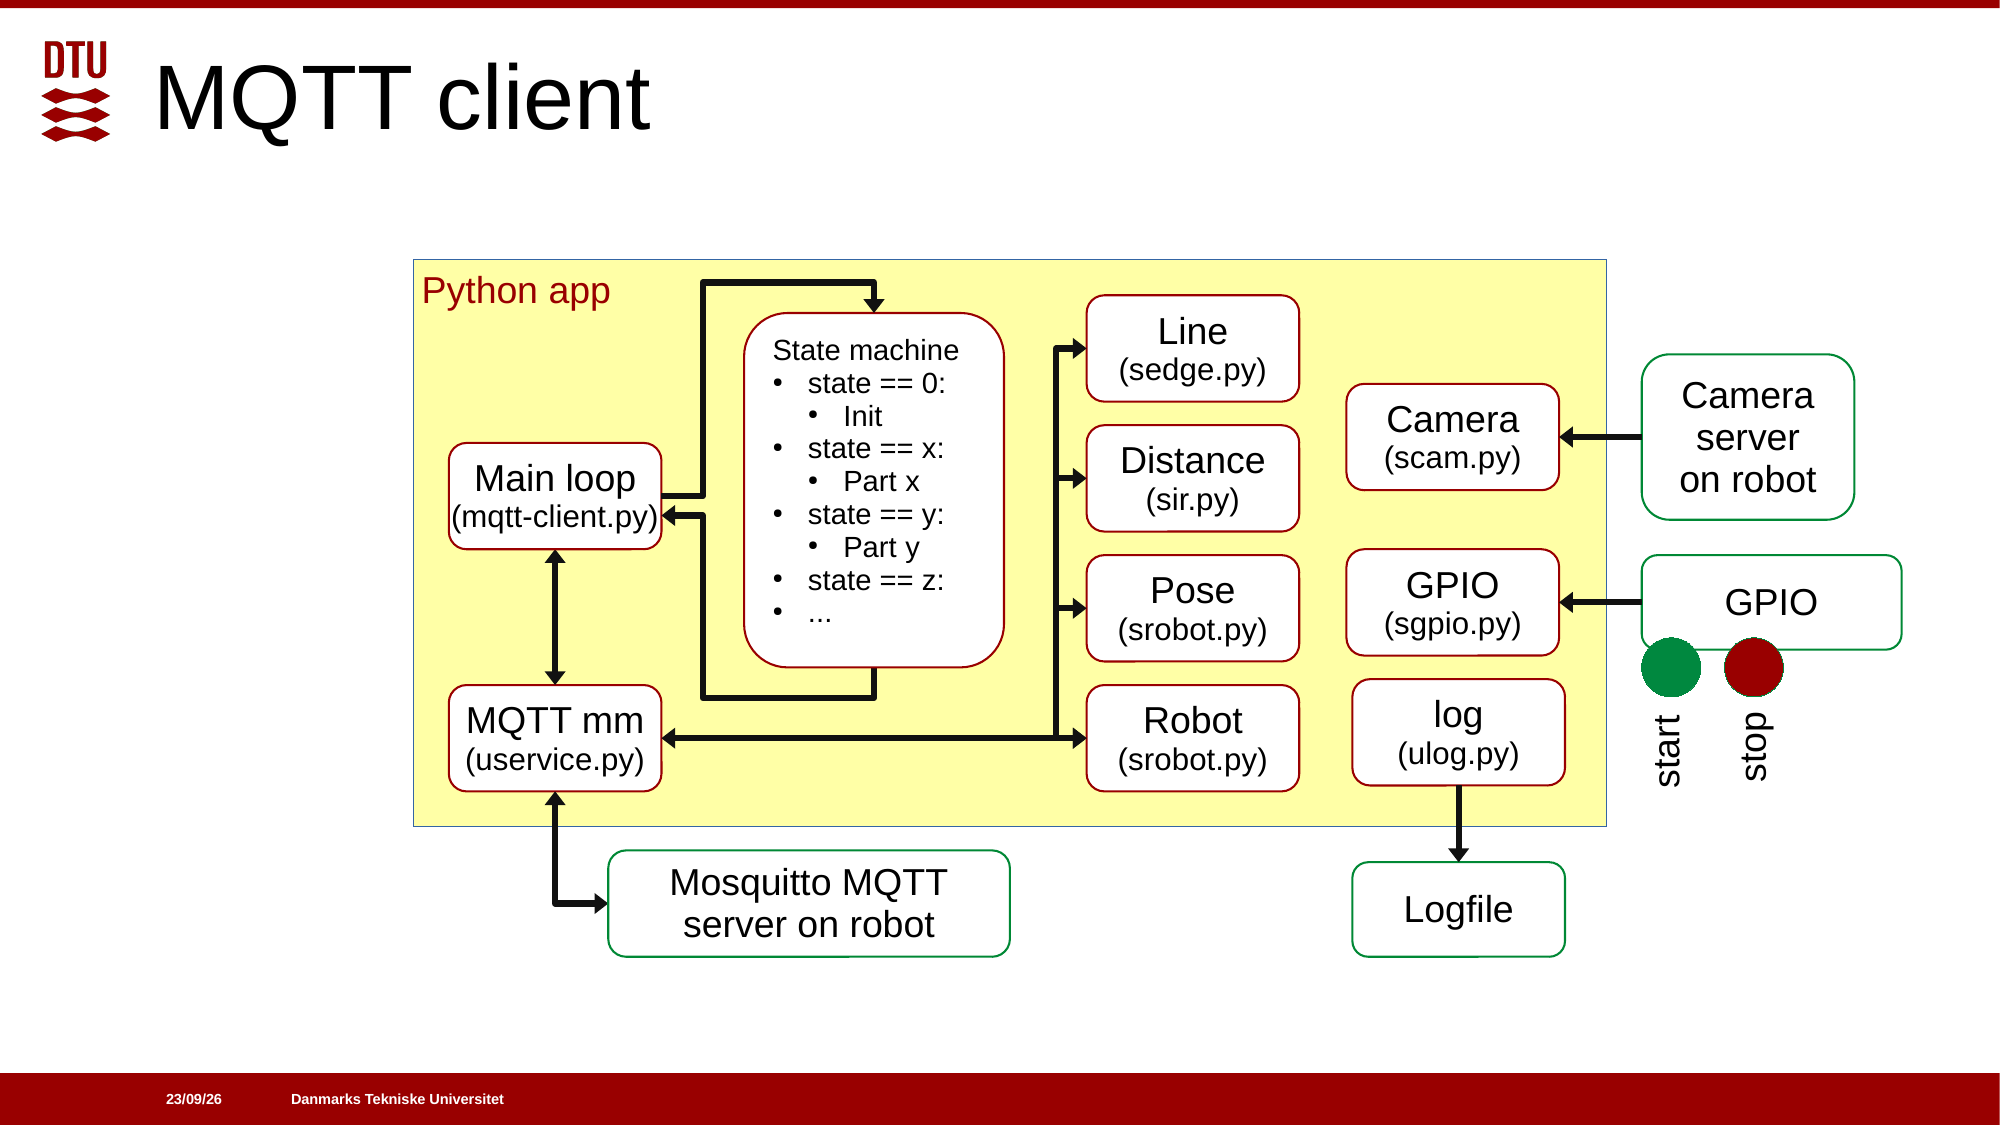

# MQTT client
Python app
Line
(sedge.py)
State machine
state == 0:
Init
state == x:
Part x
state == y:
Part y
state == z:
...
Camera
server
on robot
Camera
(scam.py)
Distance
(sir.py)
Main loop
(mqtt-client.py)
GPIO
(sgpio.py)
Pose
(srobot.py)
GPIO
log
(ulog.py)
MQTT mm
(uservice.py)
Robot
(srobot.py)
stop
start
Mosquitto MQTT
server on robot
Logfile